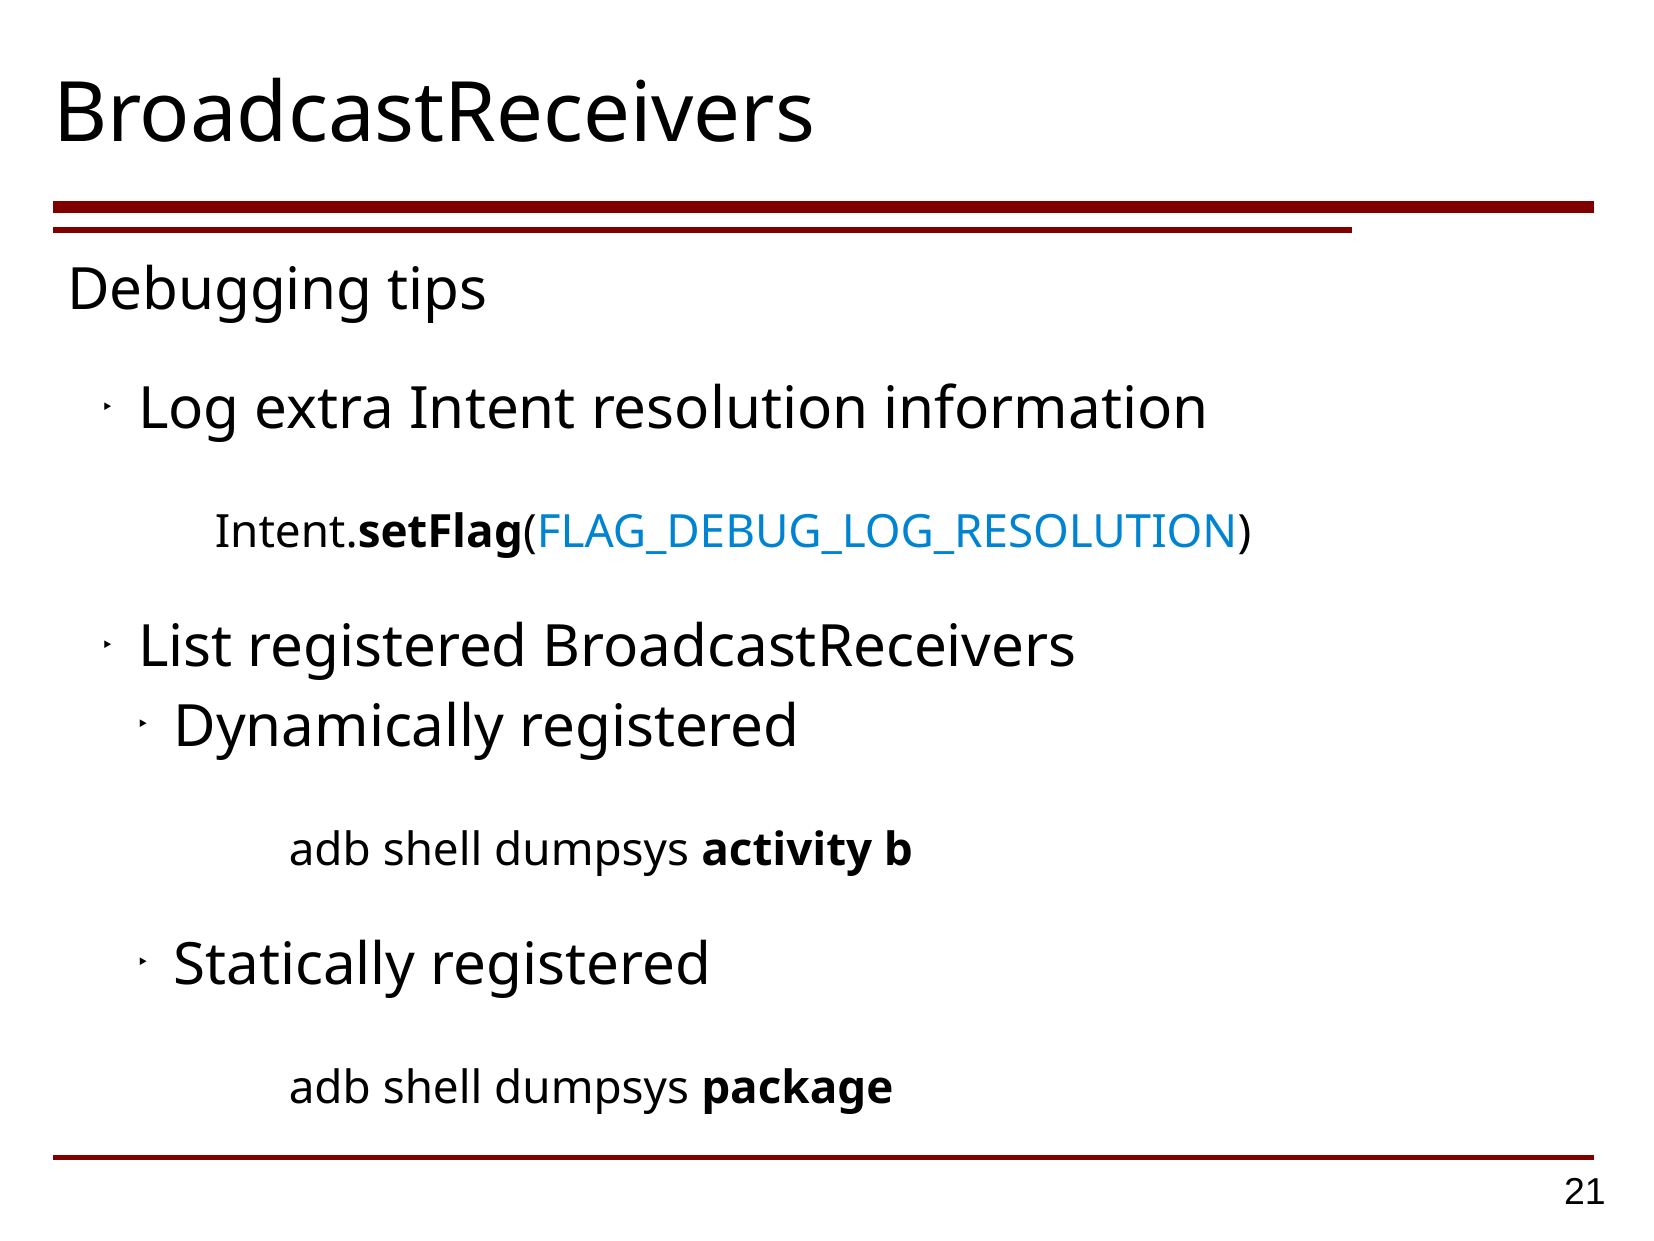

# BroadcastReceivers
Debugging tips
Log extra Intent resolution information
		Intent.setFlag(FLAG_DEBUG_LOG_RESOLUTION)
List registered BroadcastReceivers
Dynamically registered
			adb shell dumpsys activity b
Statically registered
			adb shell dumpsys package